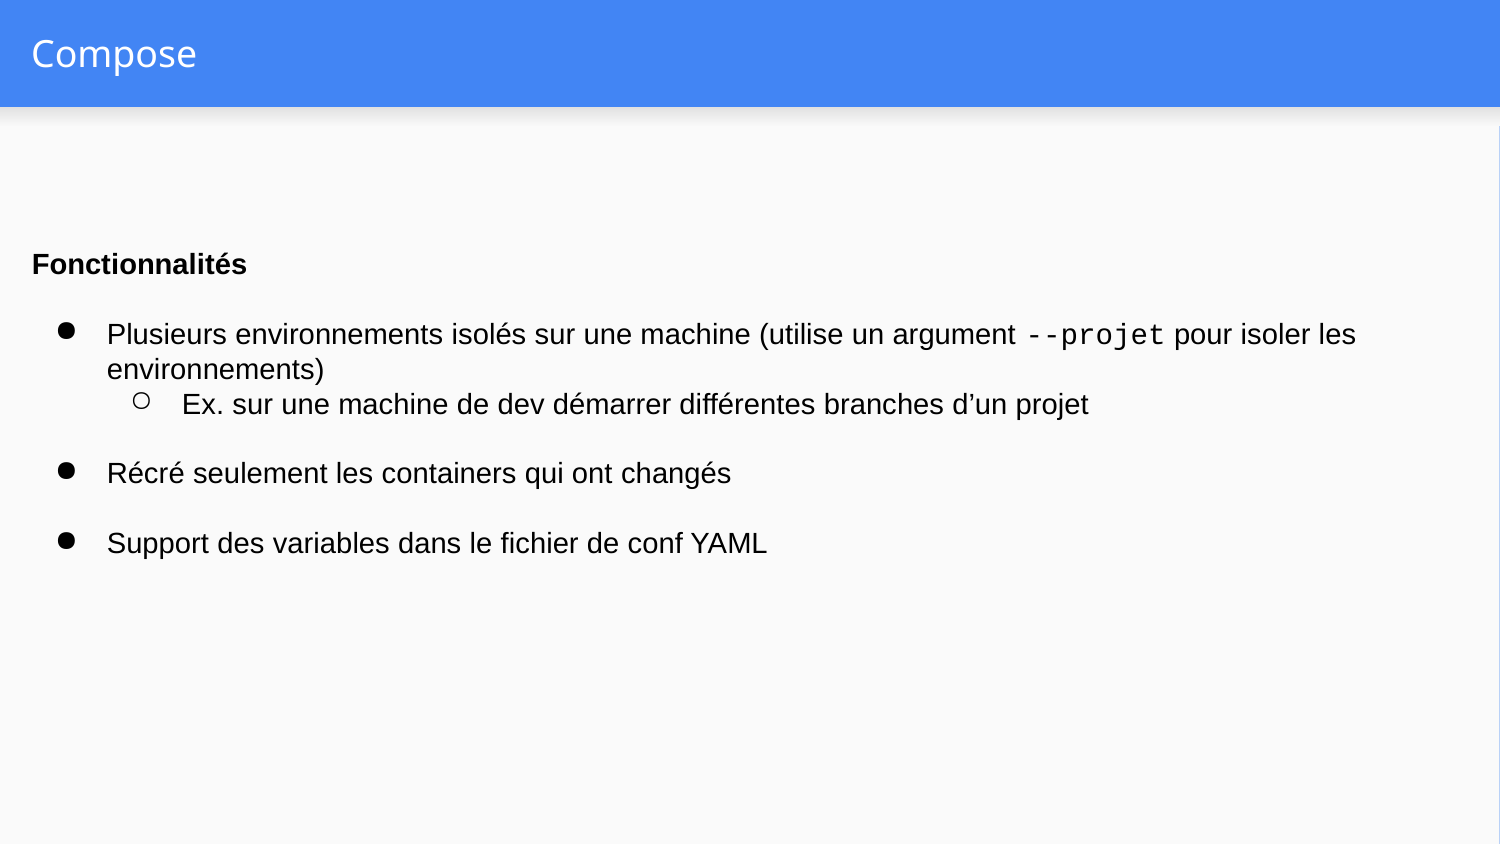

# Compose
Fonctionnalités
Plusieurs environnements isolés sur une machine (utilise un argument --projet pour isoler les environnements)
Ex. sur une machine de dev démarrer différentes branches d’un projet
Récré seulement les containers qui ont changés
Support des variables dans le fichier de conf YAML